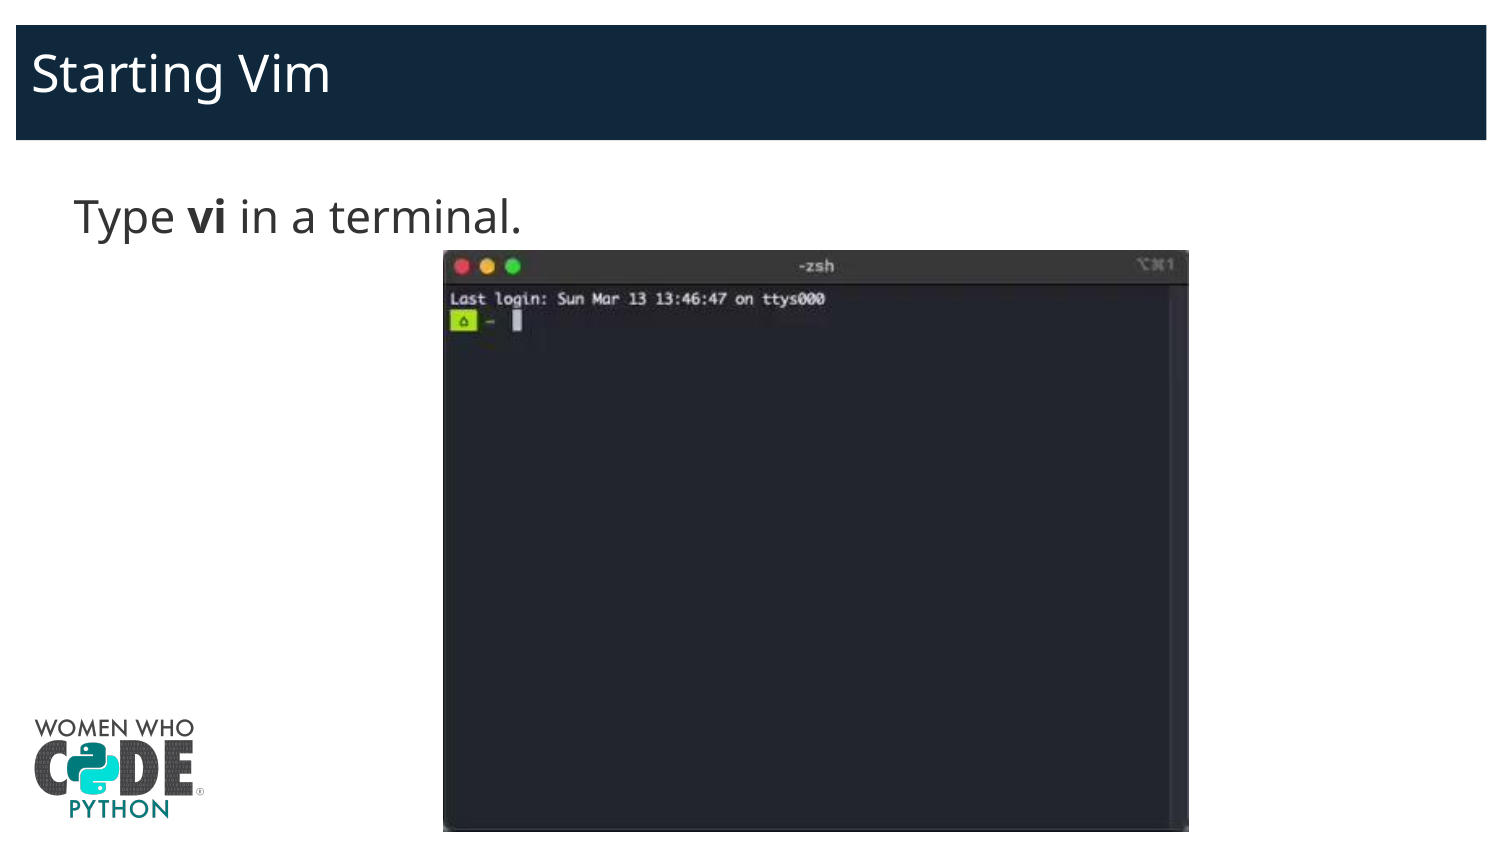

Starting Vim
# Type vi in a terminal.